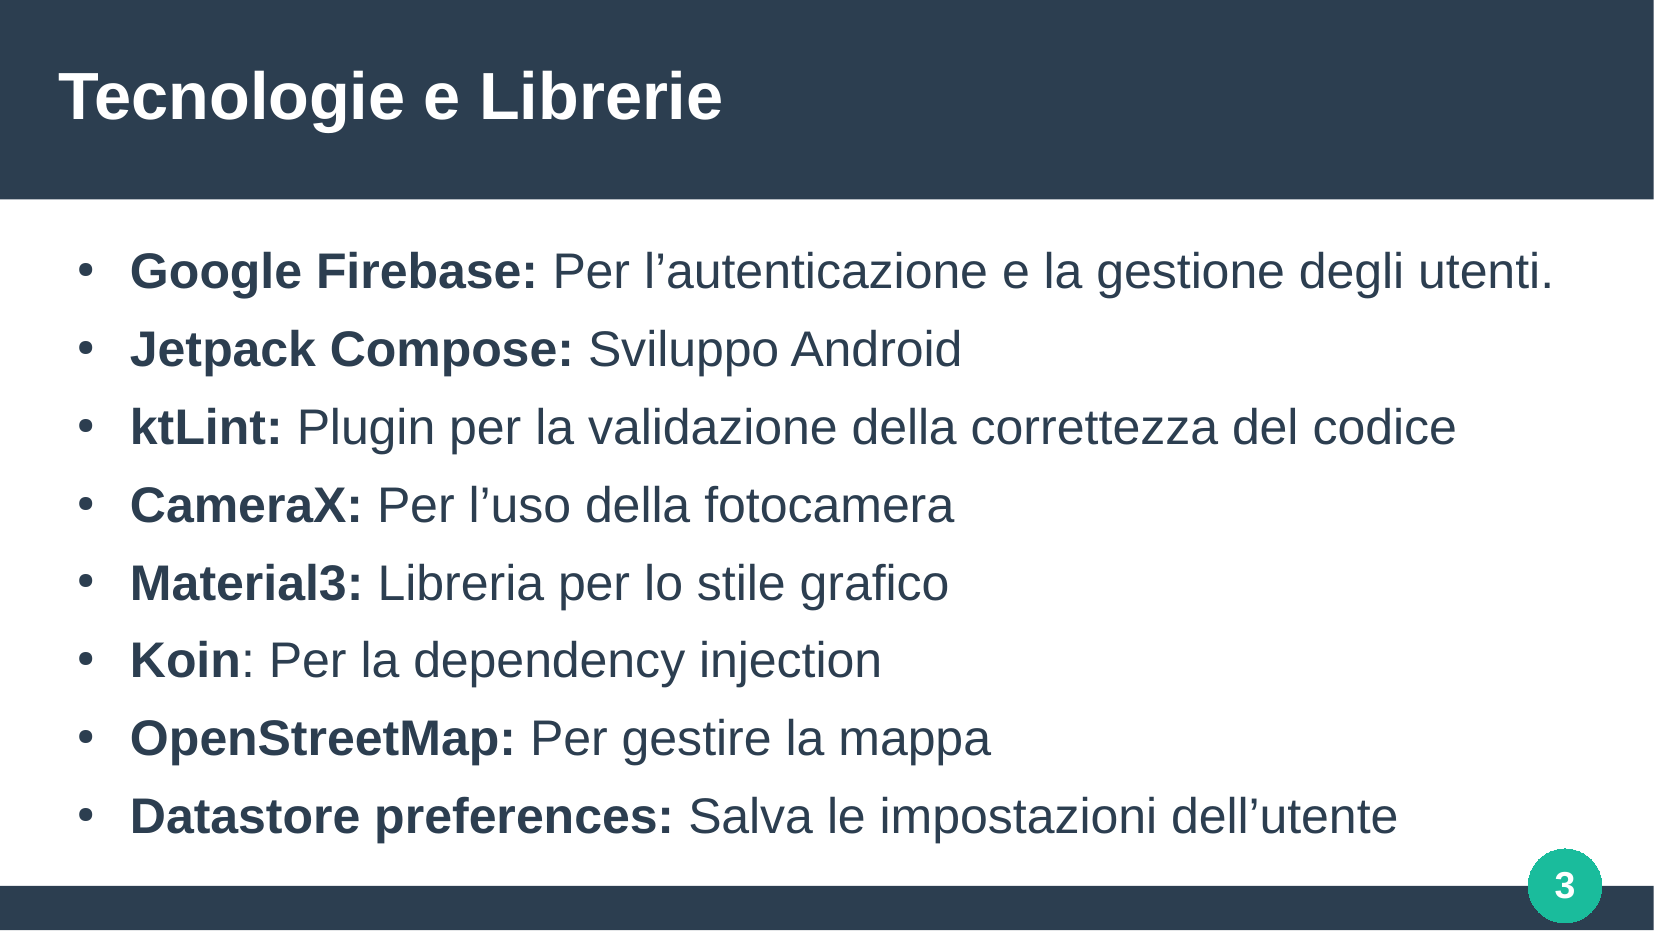

# Tecnologie e Librerie
Google Firebase: Per l’autenticazione e la gestione degli utenti.
Jetpack Compose: Sviluppo Android
ktLint: Plugin per la validazione della correttezza del codice
CameraX: Per l’uso della fotocamera
Material3: Libreria per lo stile grafico
Koin: Per la dependency injection
OpenStreetMap: Per gestire la mappa
Datastore preferences: Salva le impostazioni dell’utente
3